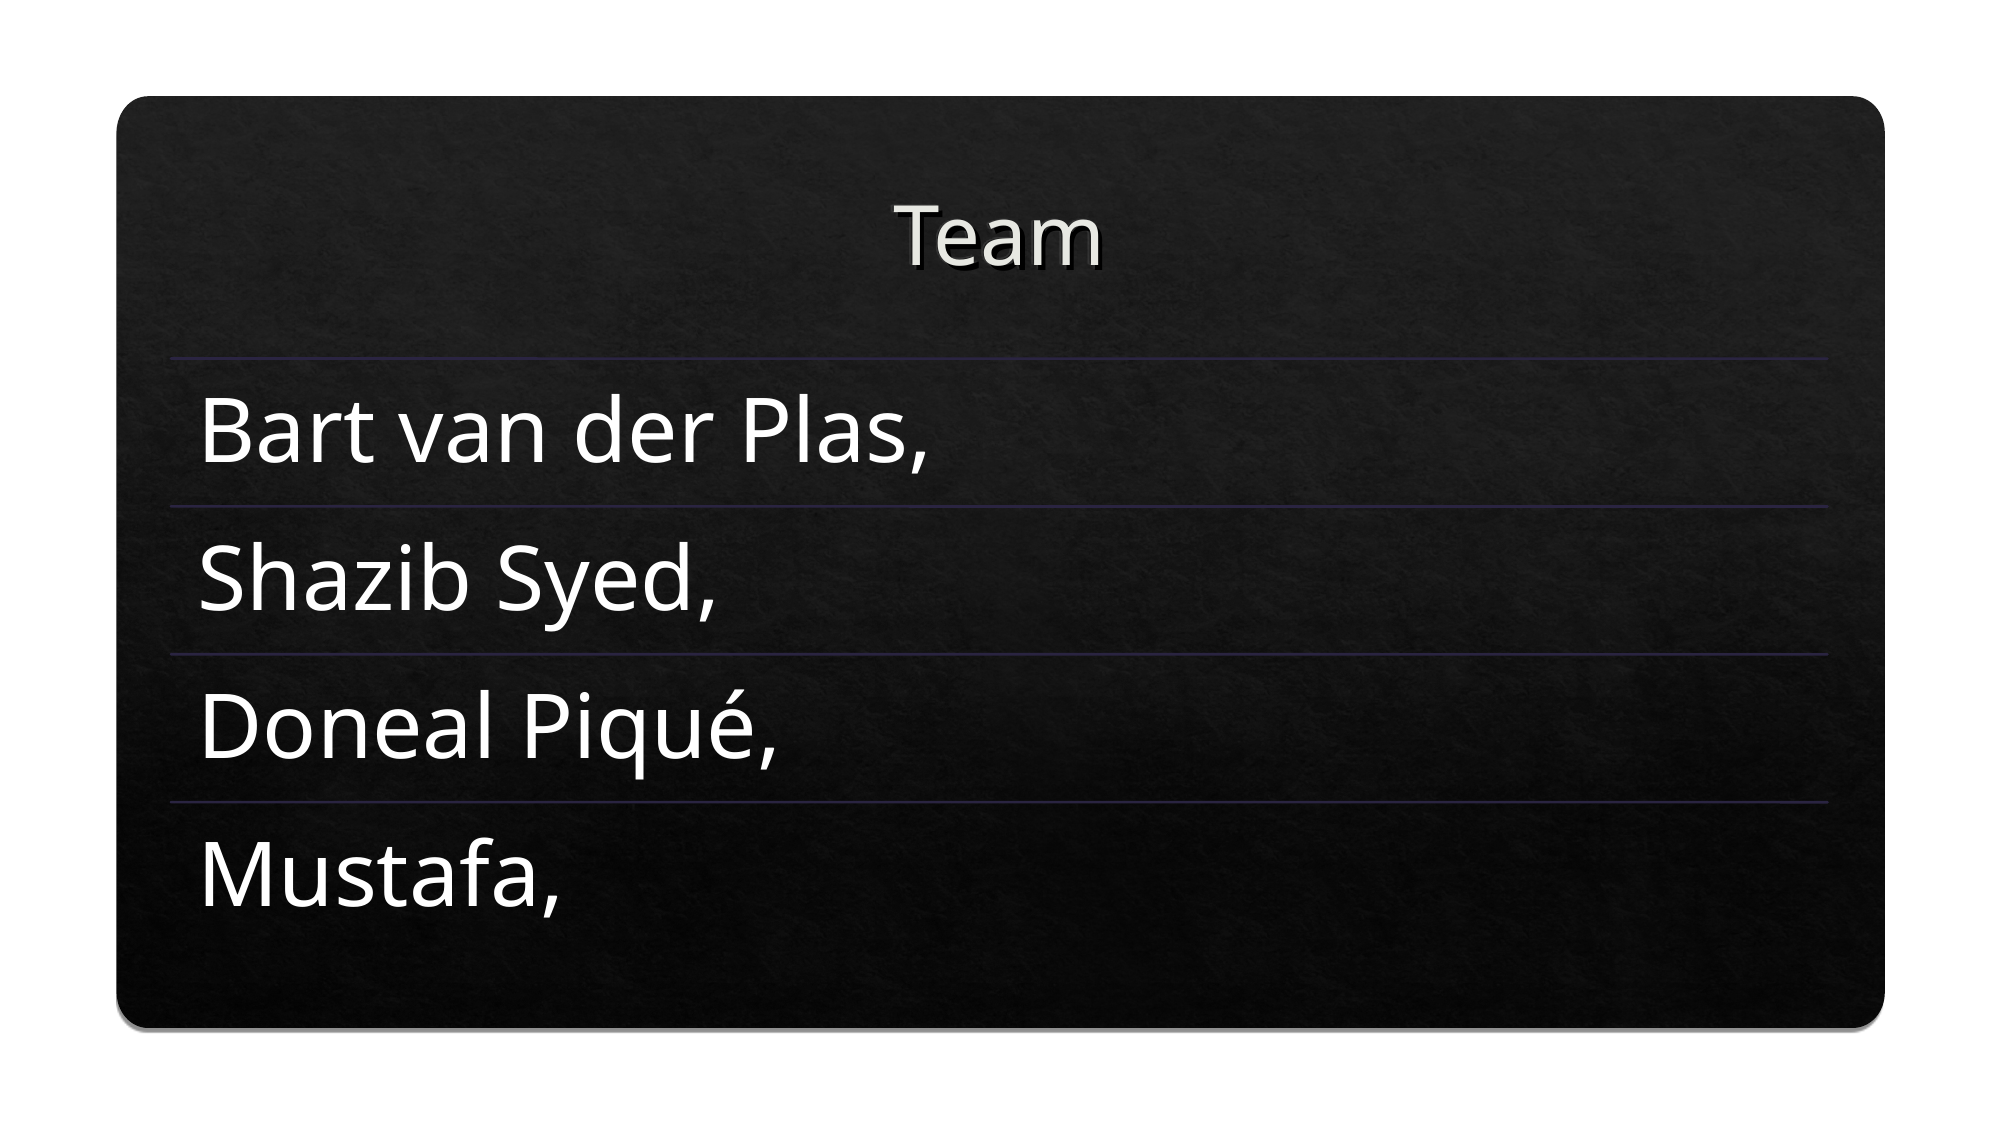

# Team
Bart van der Plas,
Shazib Syed,
Doneal Piqué,
Mustafa,